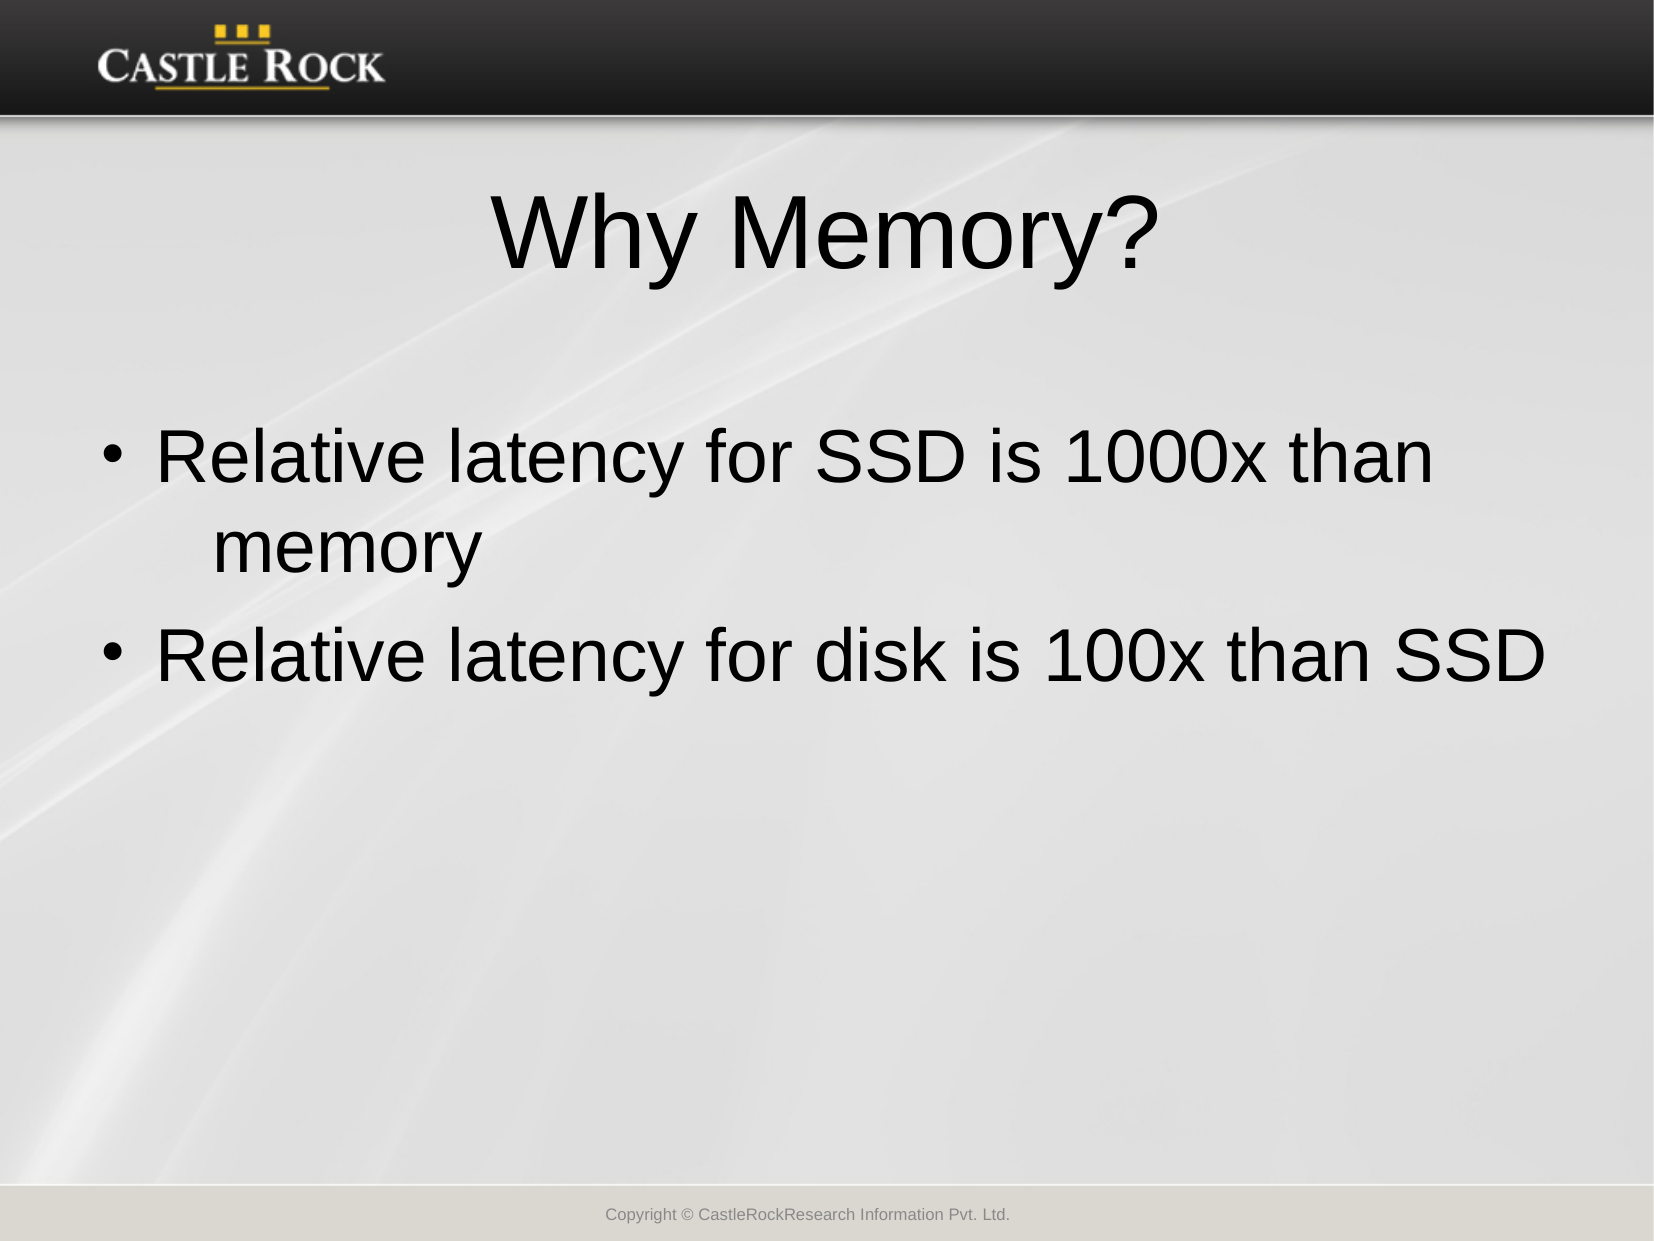

# Why Memory?
Relative latency for SSD is 1000x than memory
Relative latency for disk is 100x than SSD